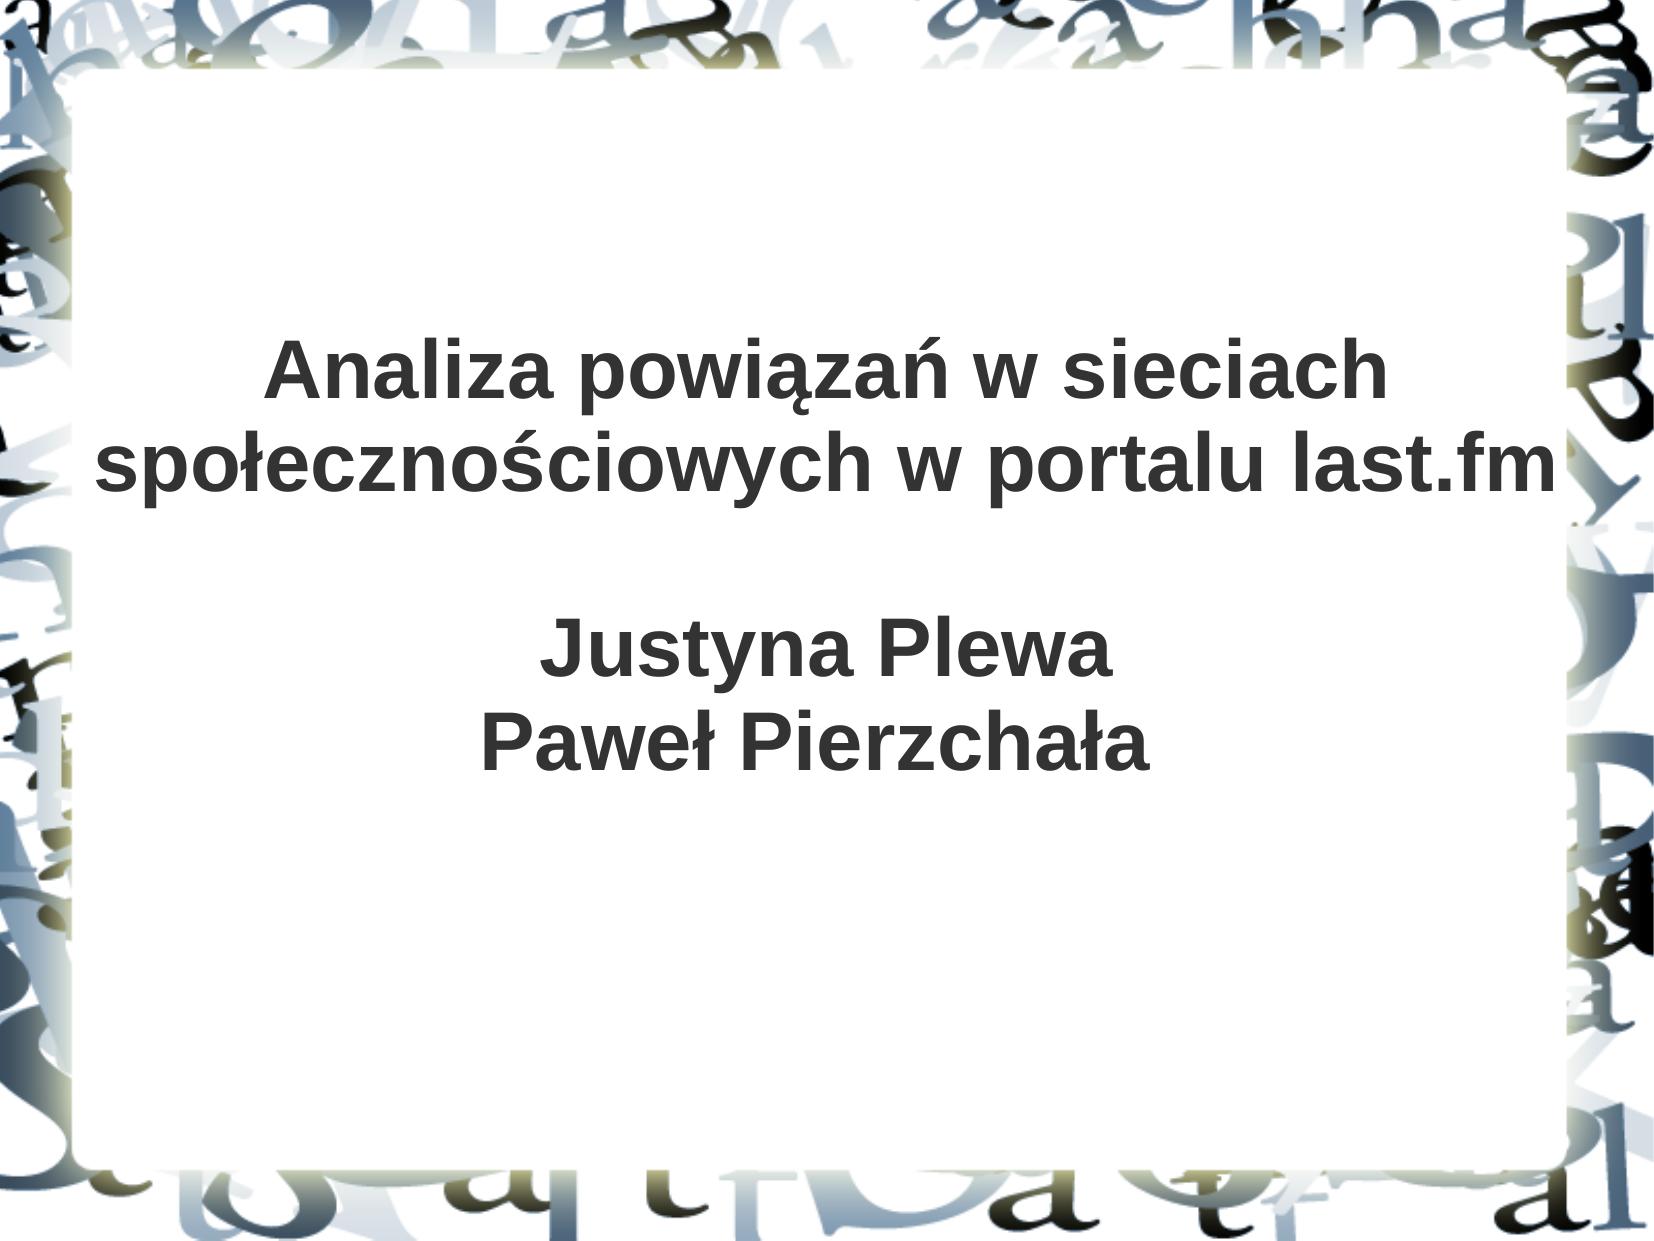

Analiza powiązań w sieciach społecznościowych w portalu last.fm
Justyna Plewa
Paweł Pierzchała